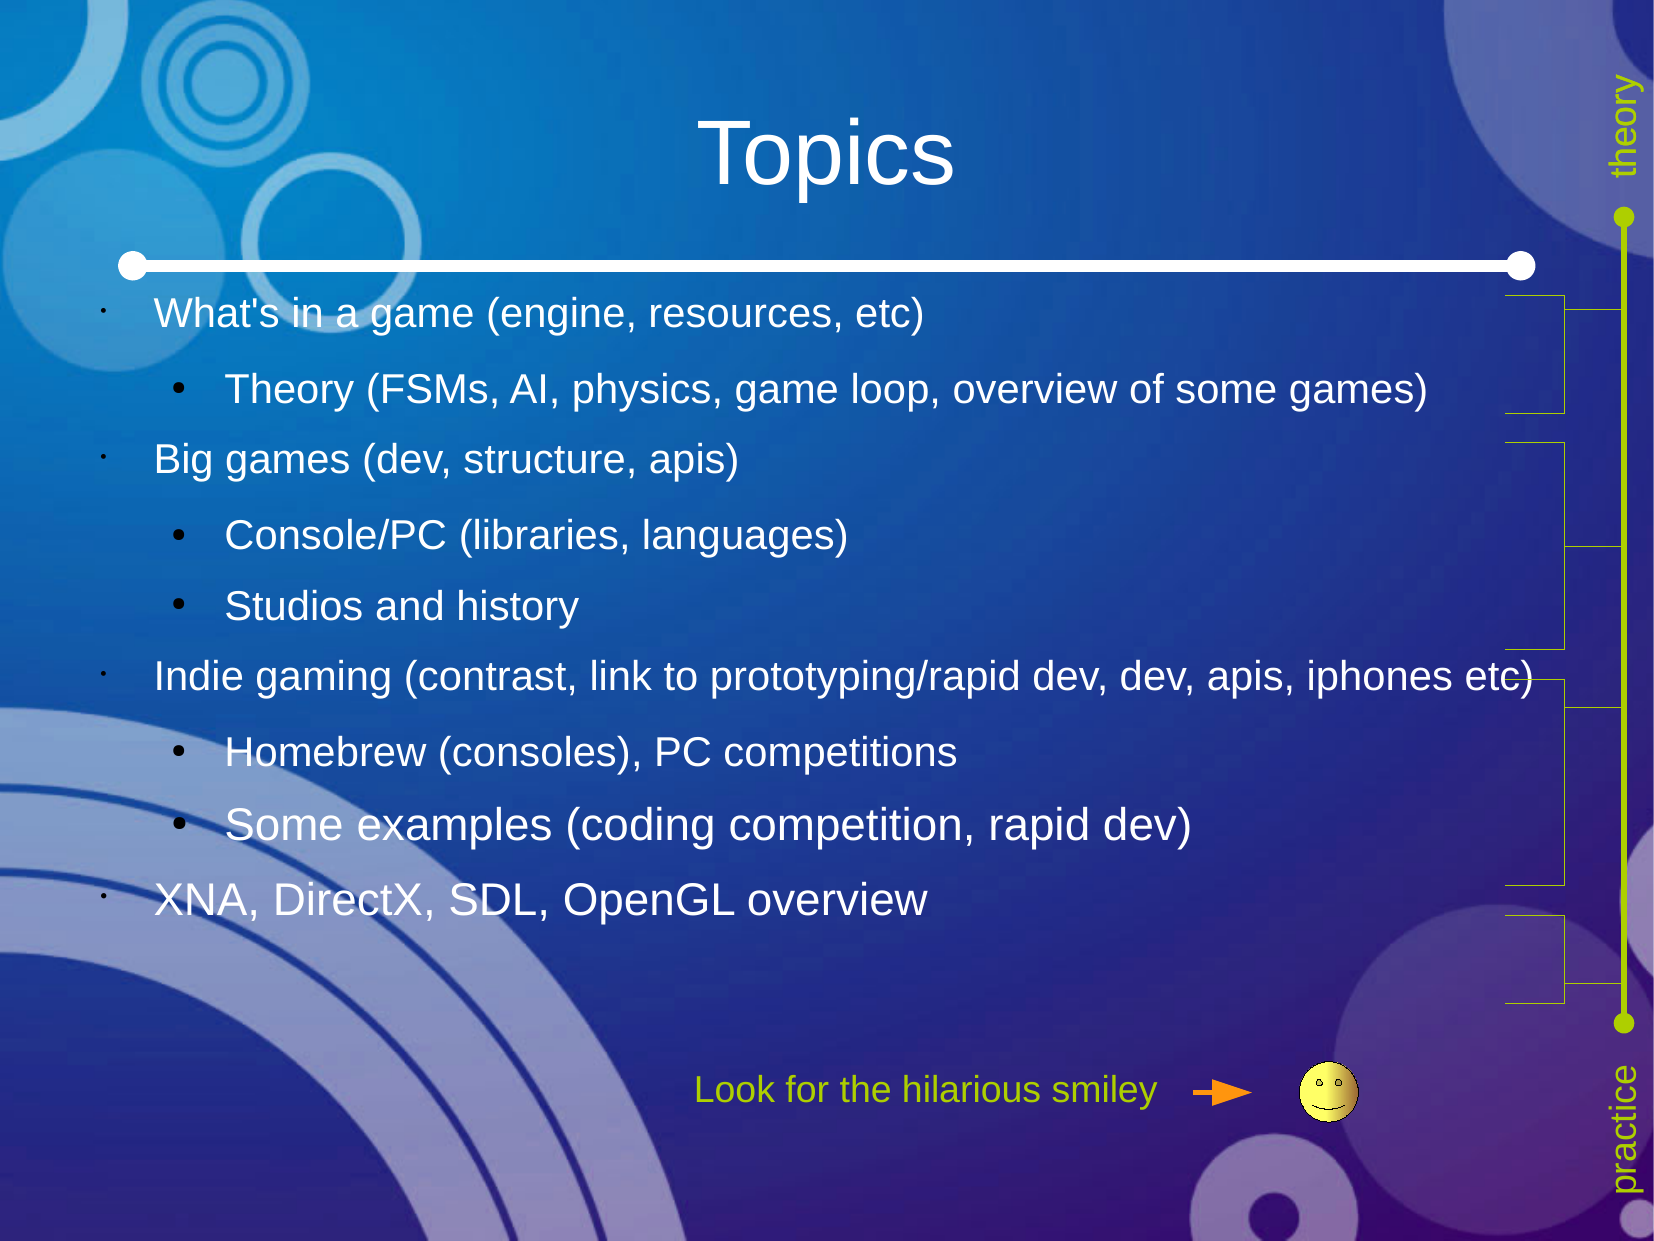

# Topics
What's in a game (engine, resources, etc)
Theory (FSMs, AI, physics, game loop, overview of some games)
Big games (dev, structure, apis)
Console/PC (libraries, languages)
Studios and history
Indie gaming (contrast, link to prototyping/rapid dev, dev, apis, iphones etc)
Homebrew (consoles), PC competitions
Some examples (coding competition, rapid dev)
XNA, DirectX, SDL, OpenGL overview
Look for the hilarious smiley